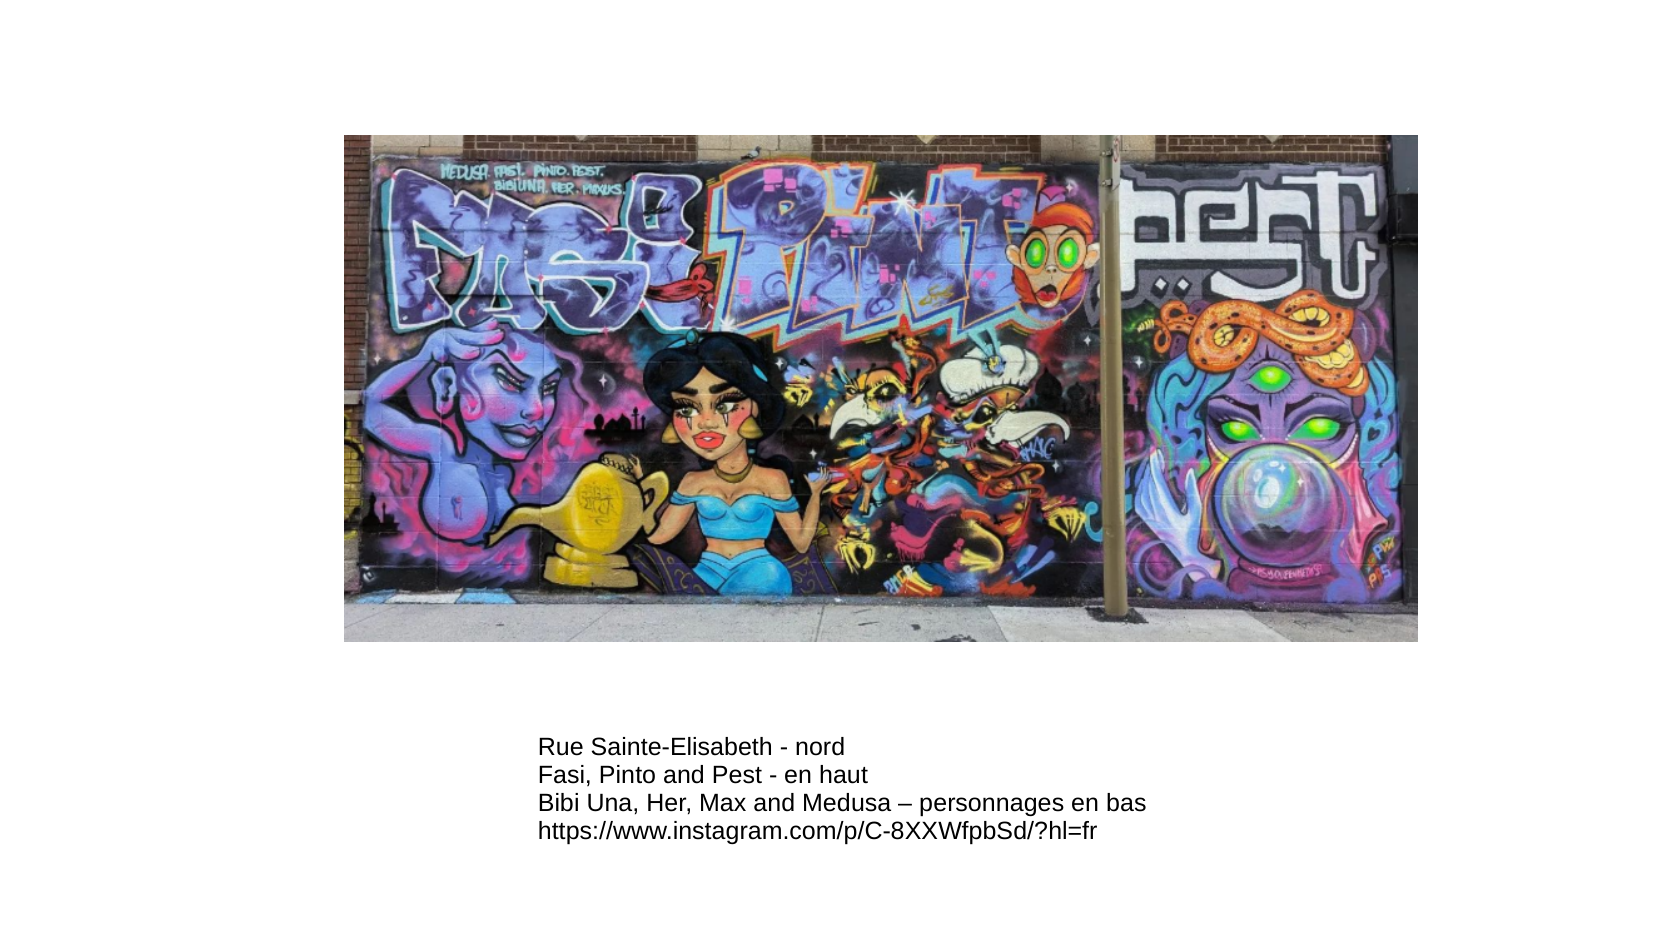

Rue Sainte-Elisabeth - nord
Fasi, Pinto and Pest - en haut
Bibi Una, Her, Max and Medusa – personnages en bas
https://www.instagram.com/p/C-8XXWfpbSd/?hl=fr